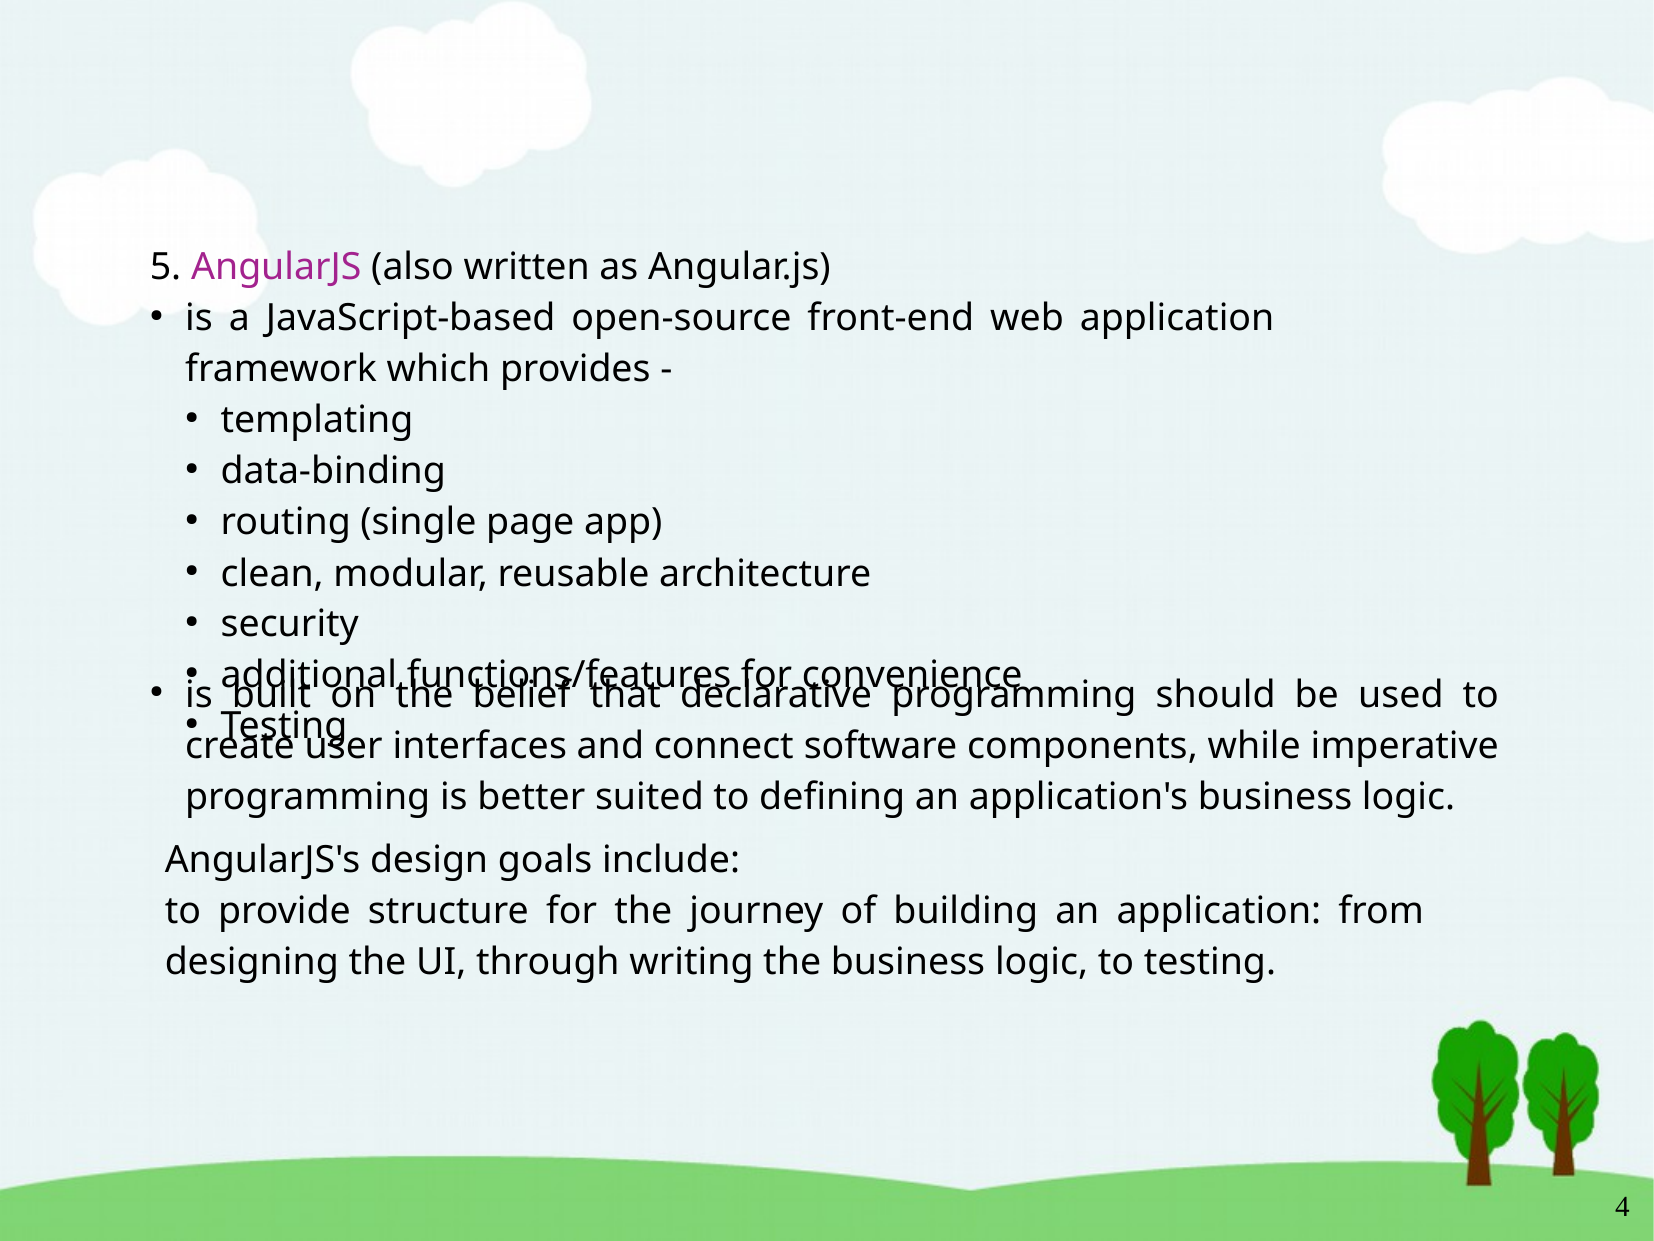

5. AngularJS (also written as Angular.js)
is a JavaScript-based open-source front-end web application framework which provides -
templating
data-binding
routing (single page app)
clean, modular, reusable architecture
security
additional functions/features for convenience
Testing
is built on the belief that declarative programming should be used to create user interfaces and connect software components, while imperative programming is better suited to defining an application's business logic.
AngularJS's design goals include:
to provide structure for the journey of building an application: from designing the UI, through writing the business logic, to testing.
4